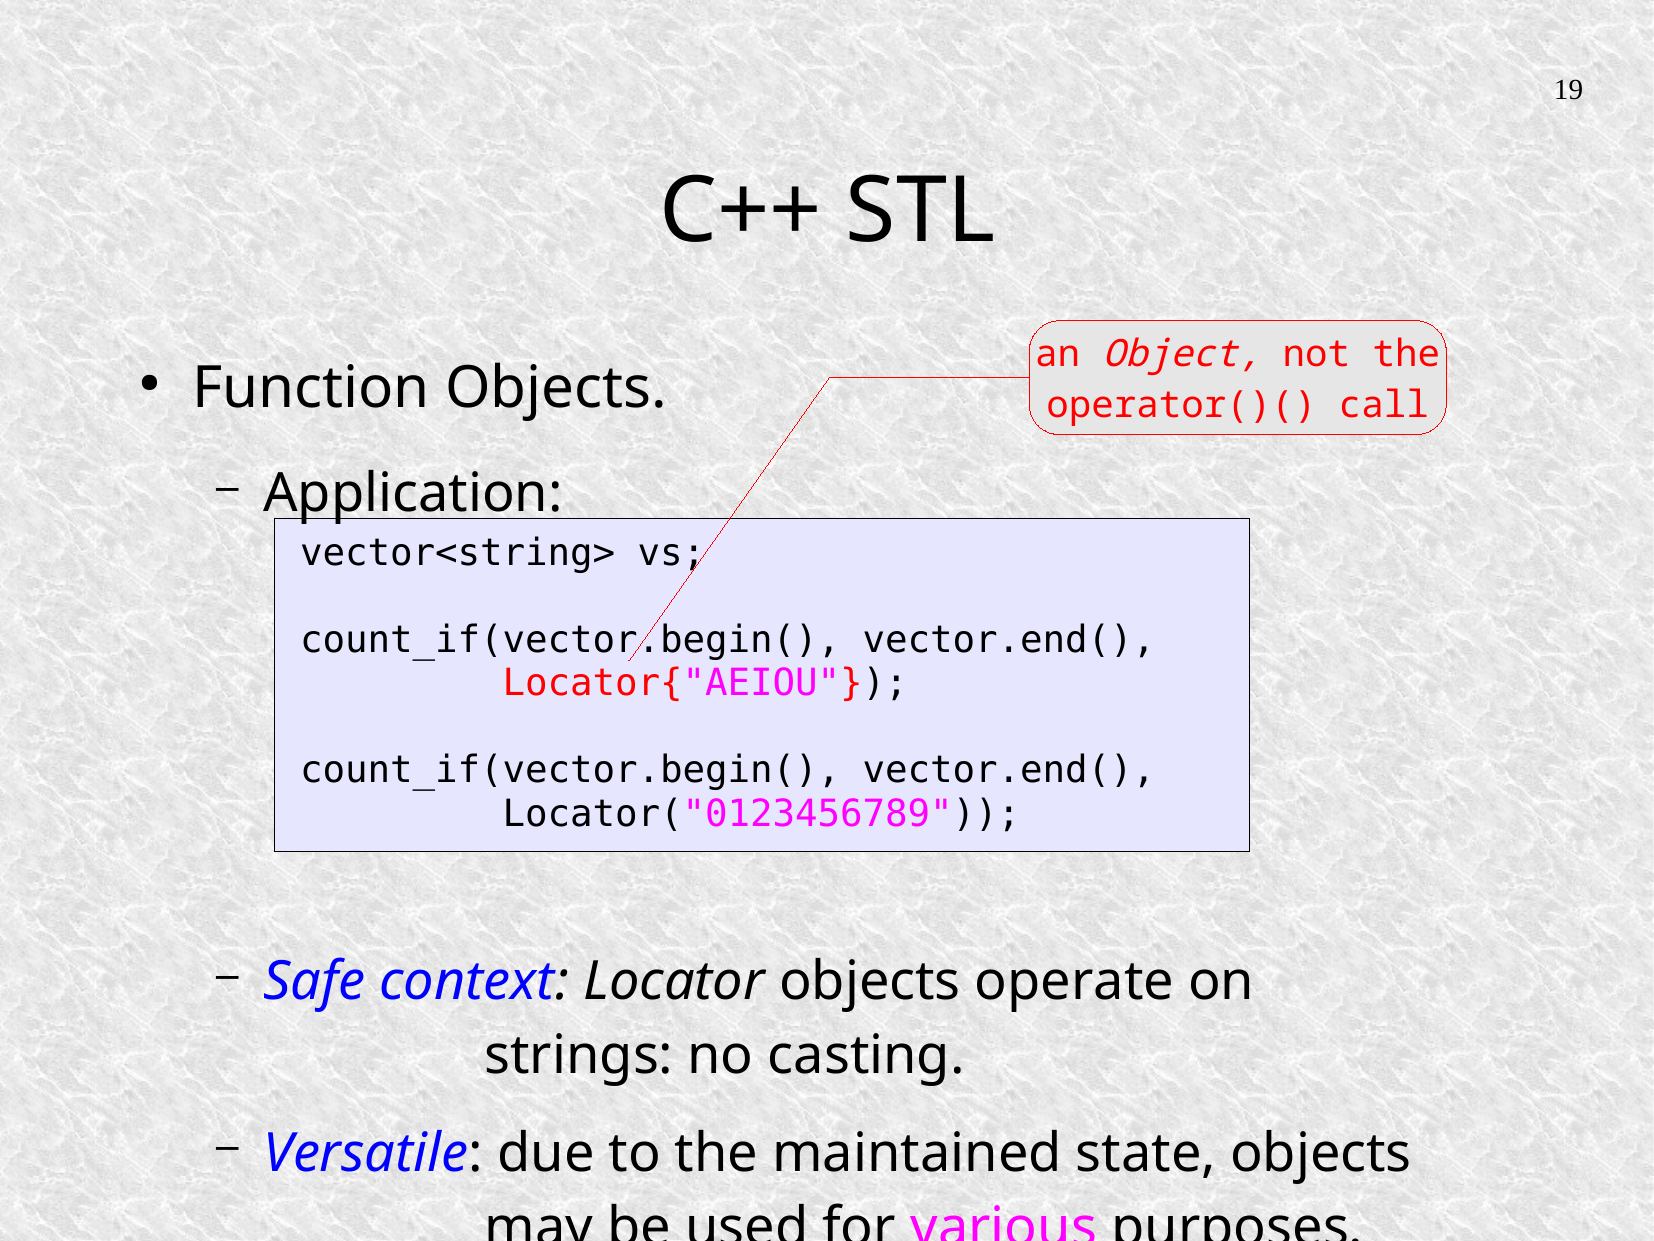

19
# C++ STL
Function Objects.
Application:
Safe context: Locator objects operate on
			strings: no casting.
Versatile: due to the maintained state, objects
			may be used for various purposes.
vector<string> vs;
count_if(vector.begin(), vector.end(),
 Locator{"AEIOU"});
count_if(vector.begin(), vector.end(),
 Locator("0123456789"));